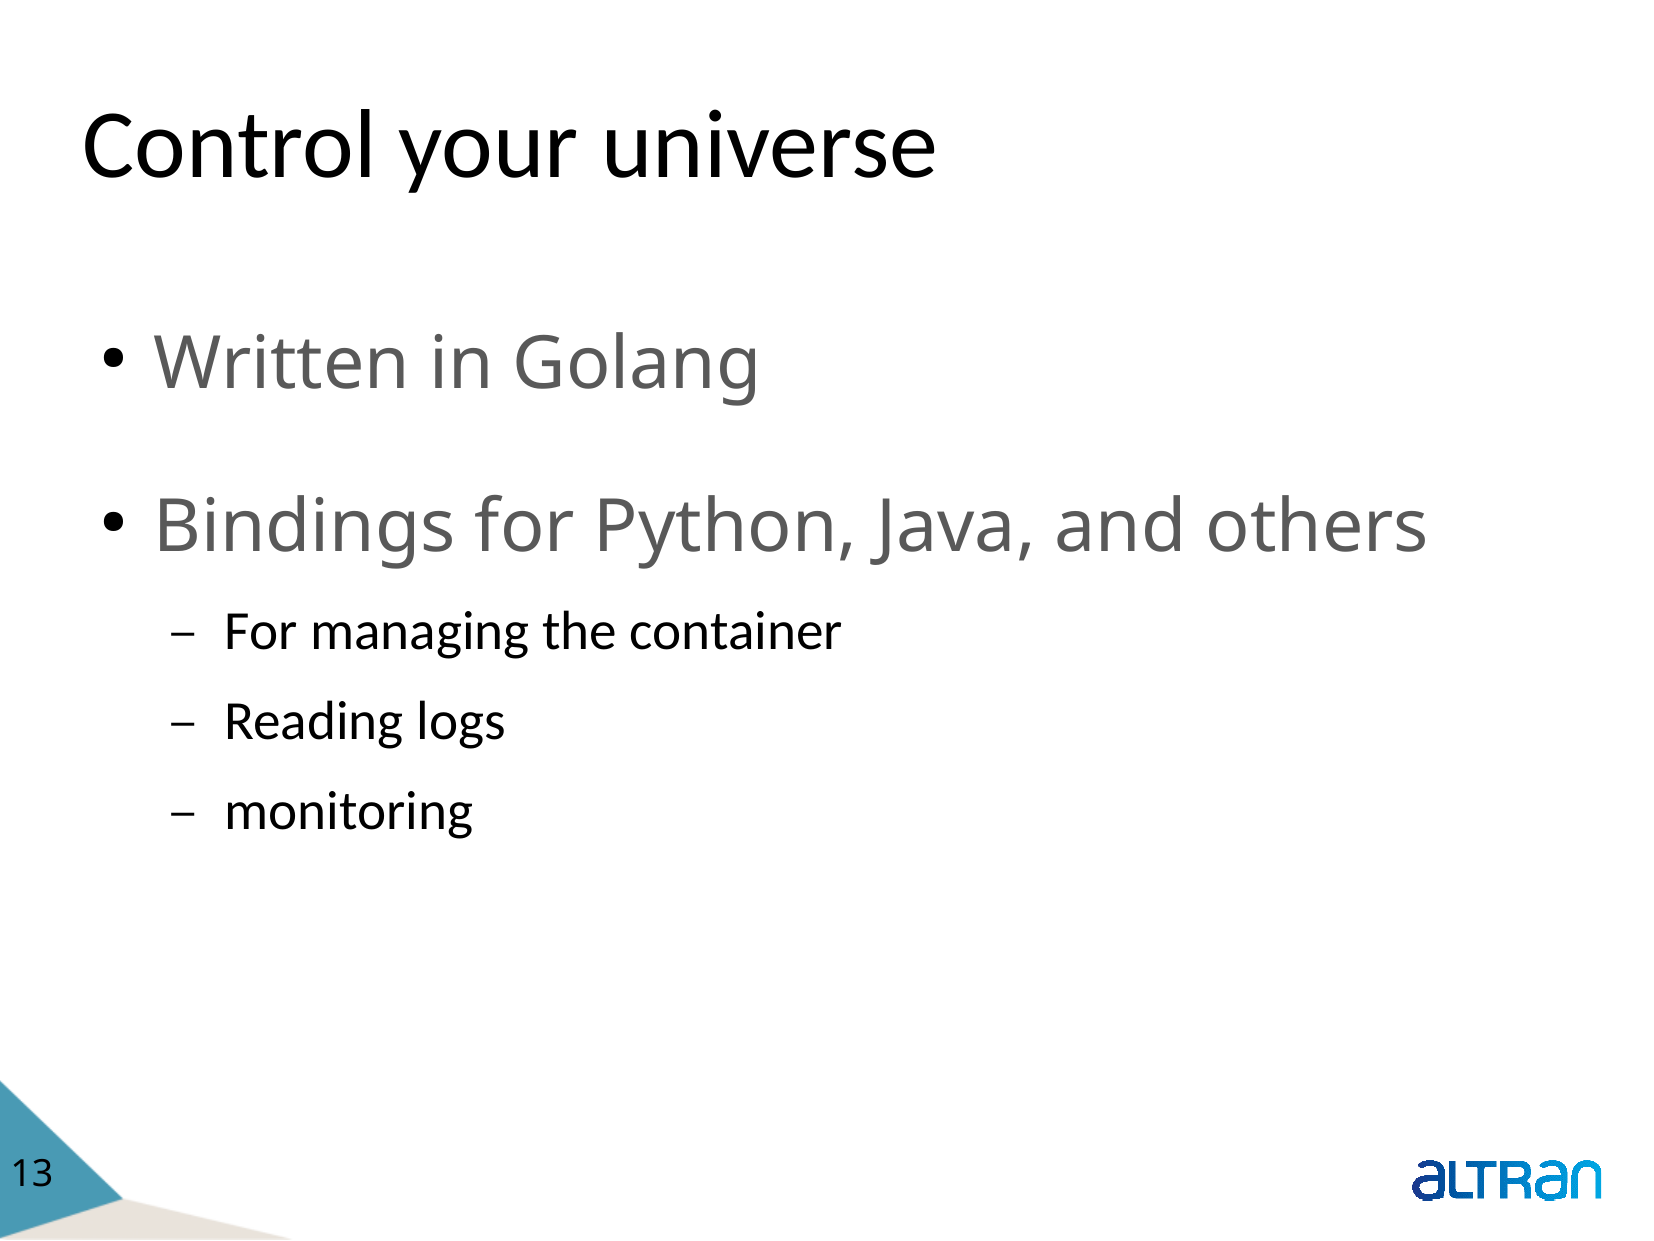

# Control your universe
Written in Golang
Bindings for Python, Java, and others
For managing the container
Reading logs
monitoring
13